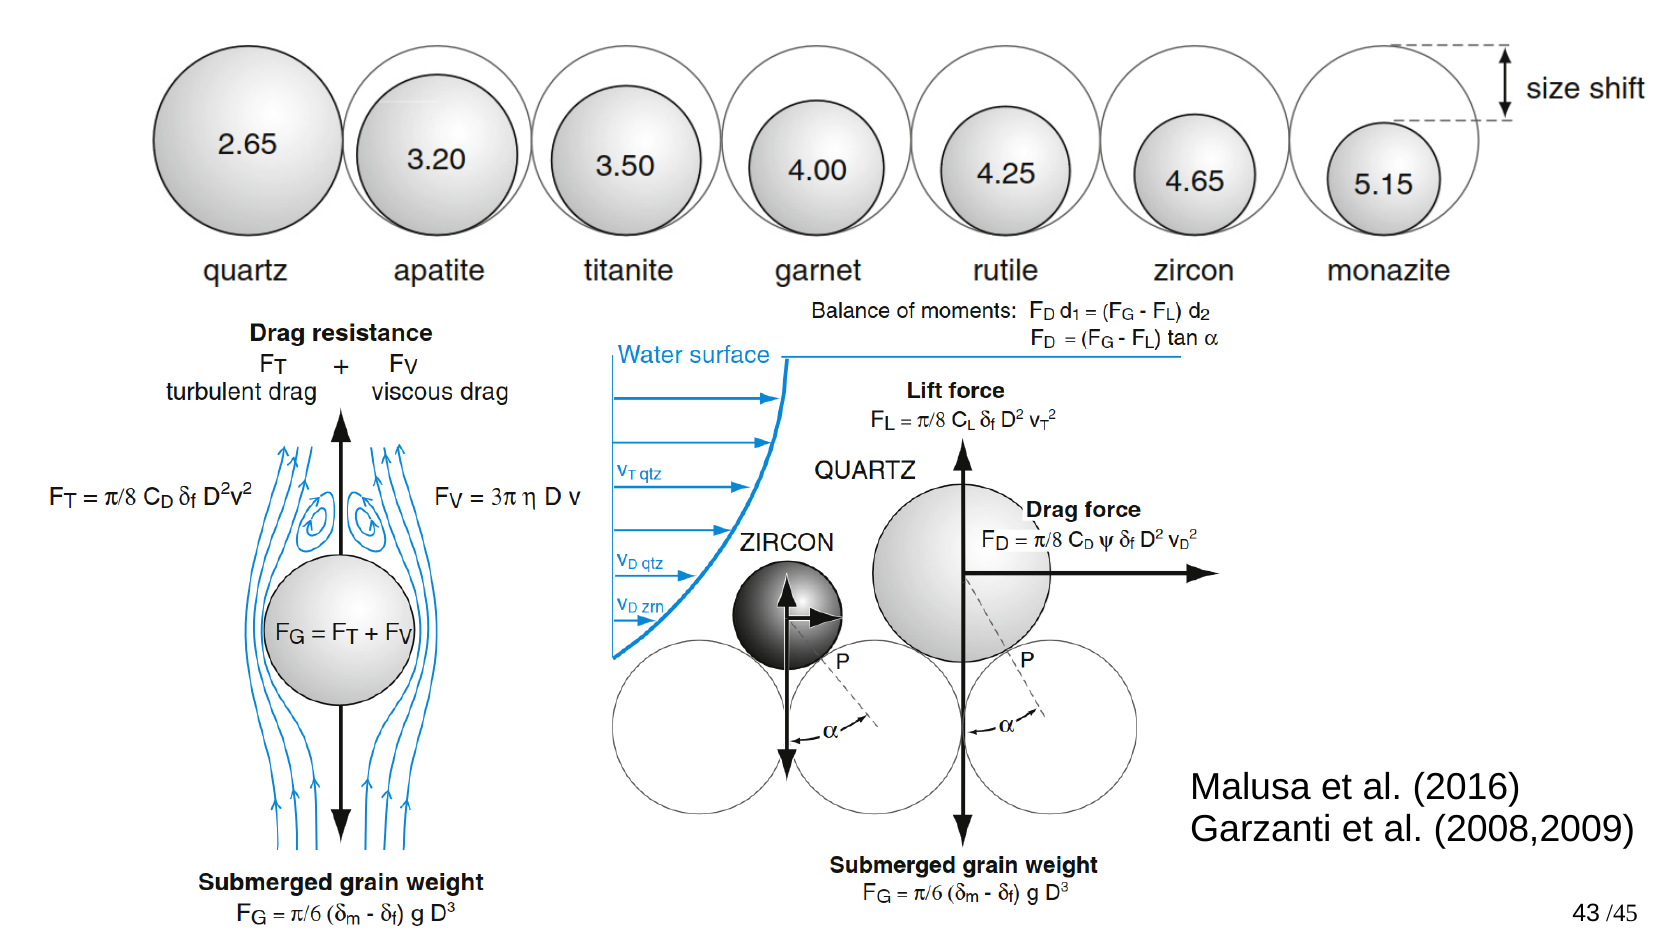

Malusa et al. (2016)
Garzanti et al. (2008,2009)